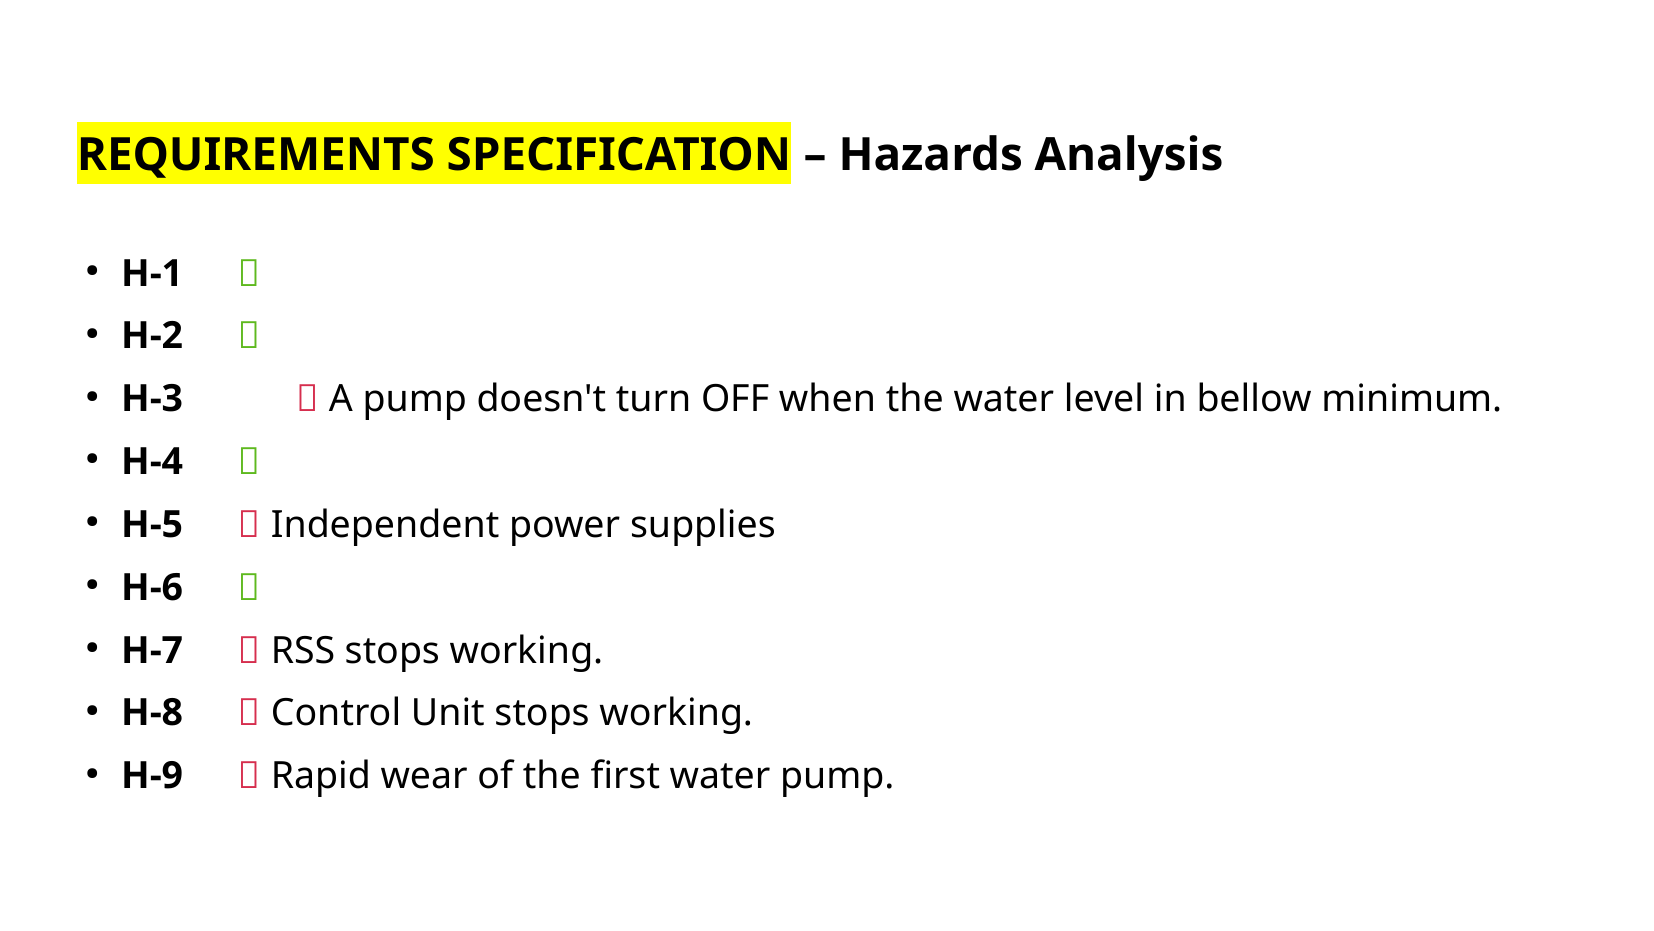

# REQUIREMENTS SPECIFICATION – Hazards Analysis
H-1 	
H-2	
H-3		 A pump doesn't turn OFF when the water level in bellow minimum.
H-4	
H-5 	 Independent power supplies
H-6 	
H-7	 RSS stops working.
H-8	 Control Unit stops working.
H-9	 Rapid wear of the first water pump.